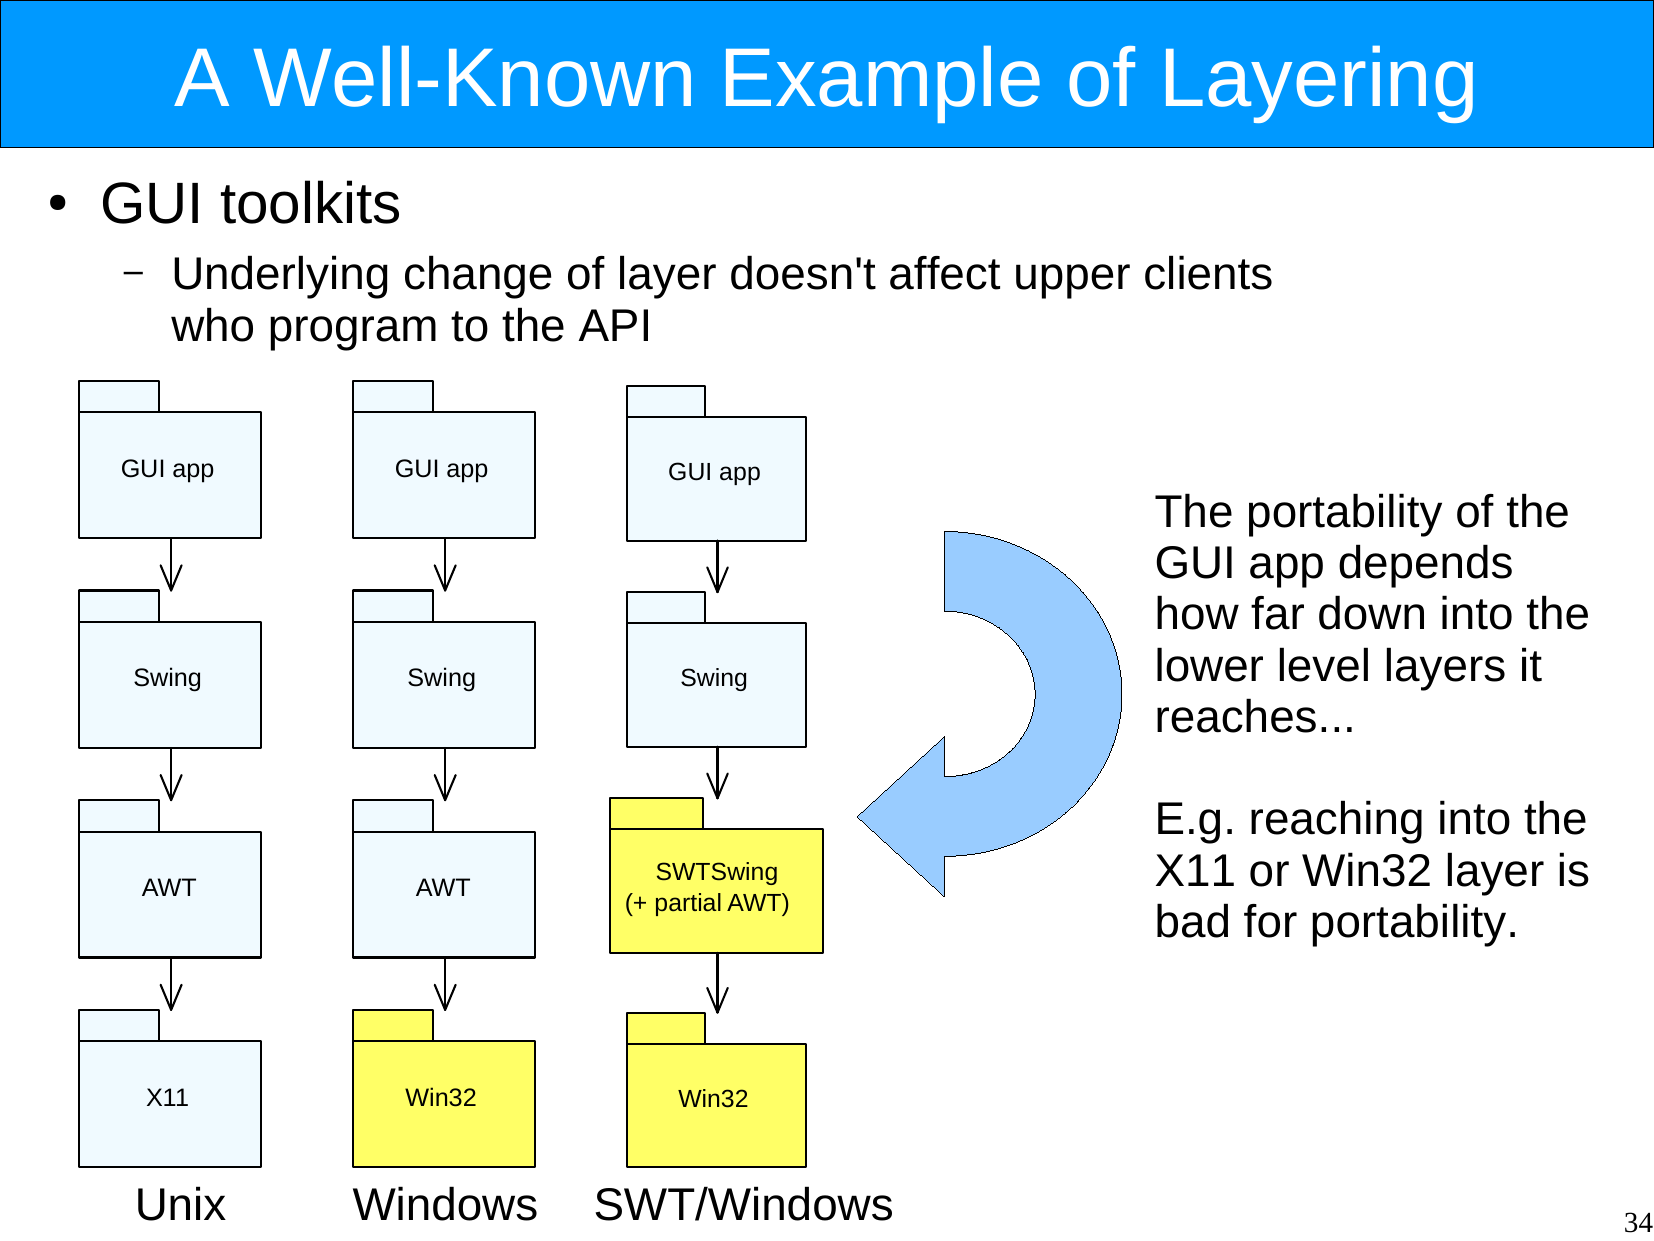

# A Well-Known Example of Layering
GUI toolkits
Underlying change of layer doesn't affect upper clients who program to the API
The portability of the GUI app depends how far down into the lower level layers it reaches...
E.g. reaching into the X11 or Win32 layer is bad for portability.
Unix
Windows
SWT/Windows
34